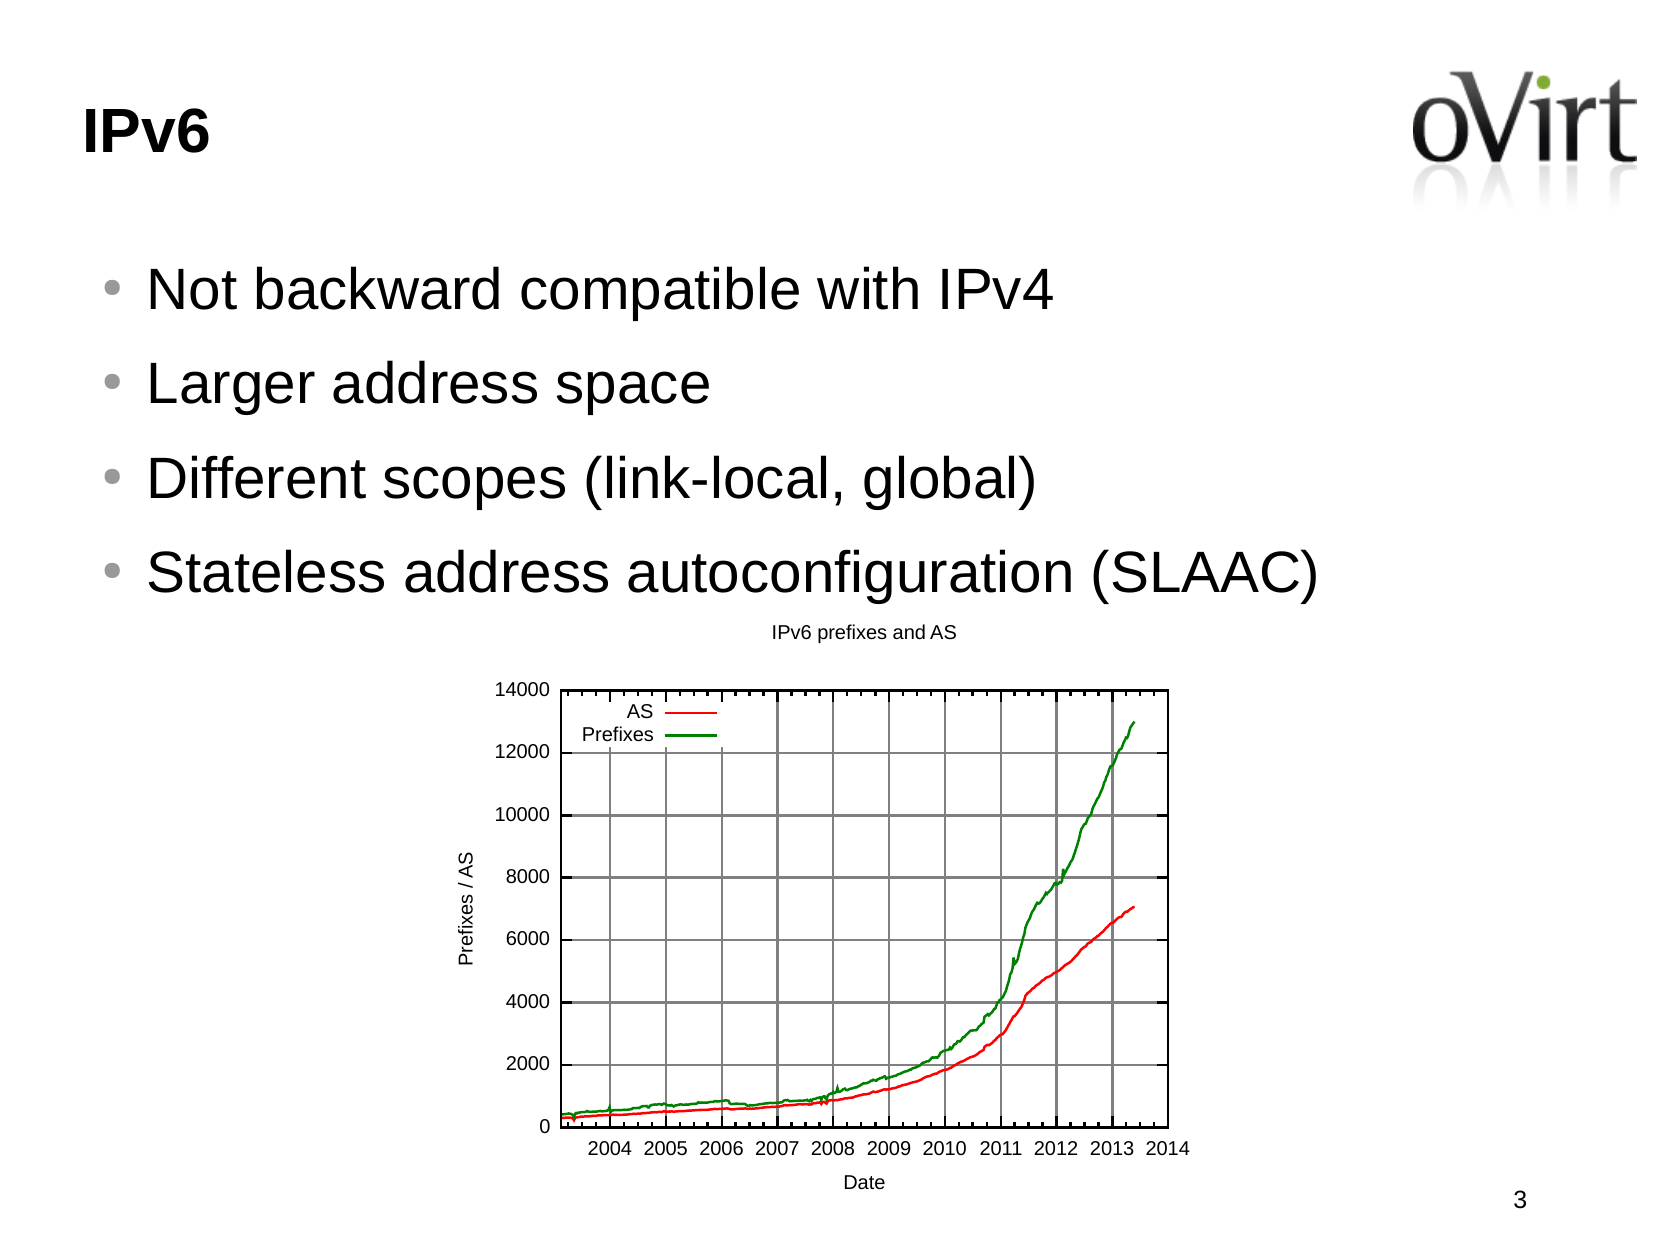

# IPv6
Not backward compatible with IPv4
Larger address space
Different scopes (link-local, global)
Stateless address autoconfiguration (SLAAC)